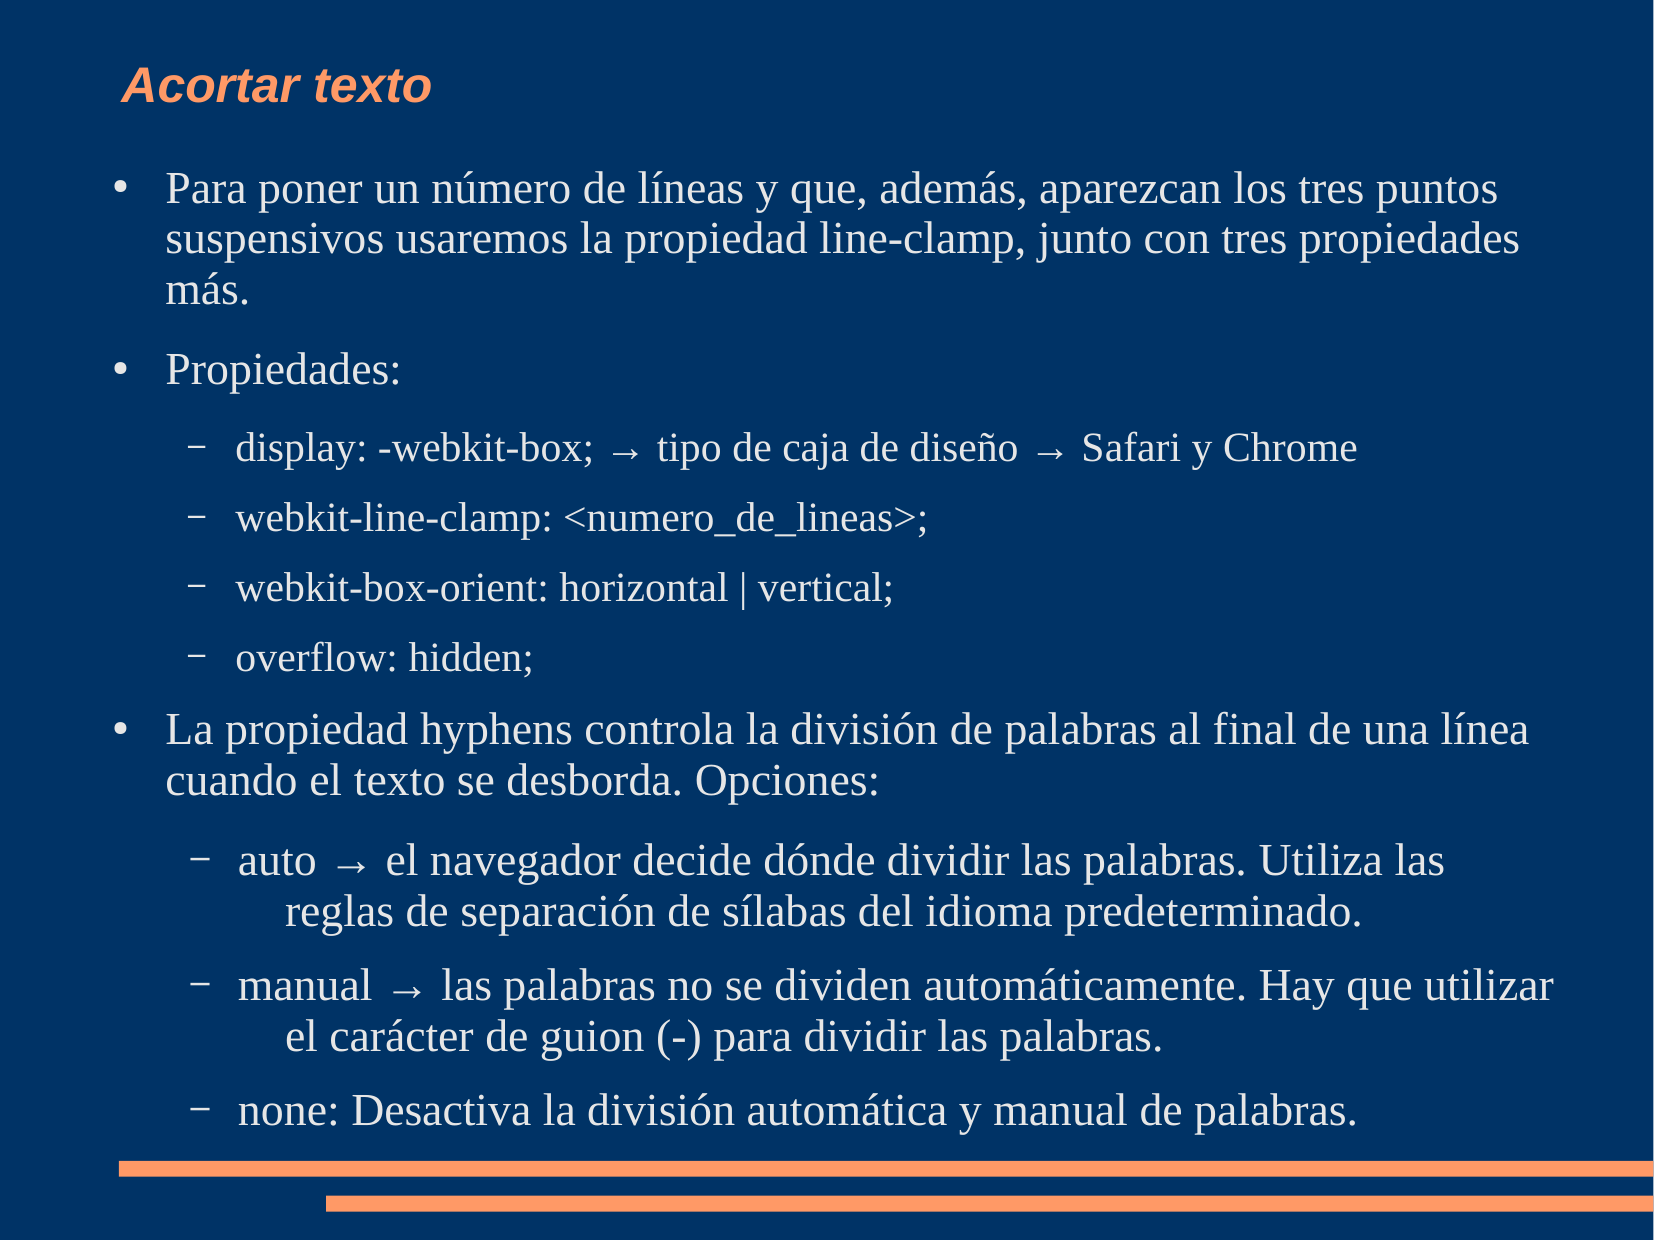

# Acortar texto
Para poner un número de líneas y que, además, aparezcan los tres puntos suspensivos usaremos la propiedad line-clamp, junto con tres propiedades más.
Propiedades:
display: -webkit-box; → tipo de caja de diseño → Safari y Chrome
webkit-line-clamp: <numero_de_lineas>;
webkit-box-orient: horizontal | vertical;
overflow: hidden;
La propiedad hyphens controla la división de palabras al final de una línea cuando el texto se desborda. Opciones:
auto → el navegador decide dónde dividir las palabras. Utiliza las reglas de separación de sílabas del idioma predeterminado.
manual → las palabras no se dividen automáticamente. Hay que utilizar el carácter de guion (-) para dividir las palabras.
none: Desactiva la división automática y manual de palabras.